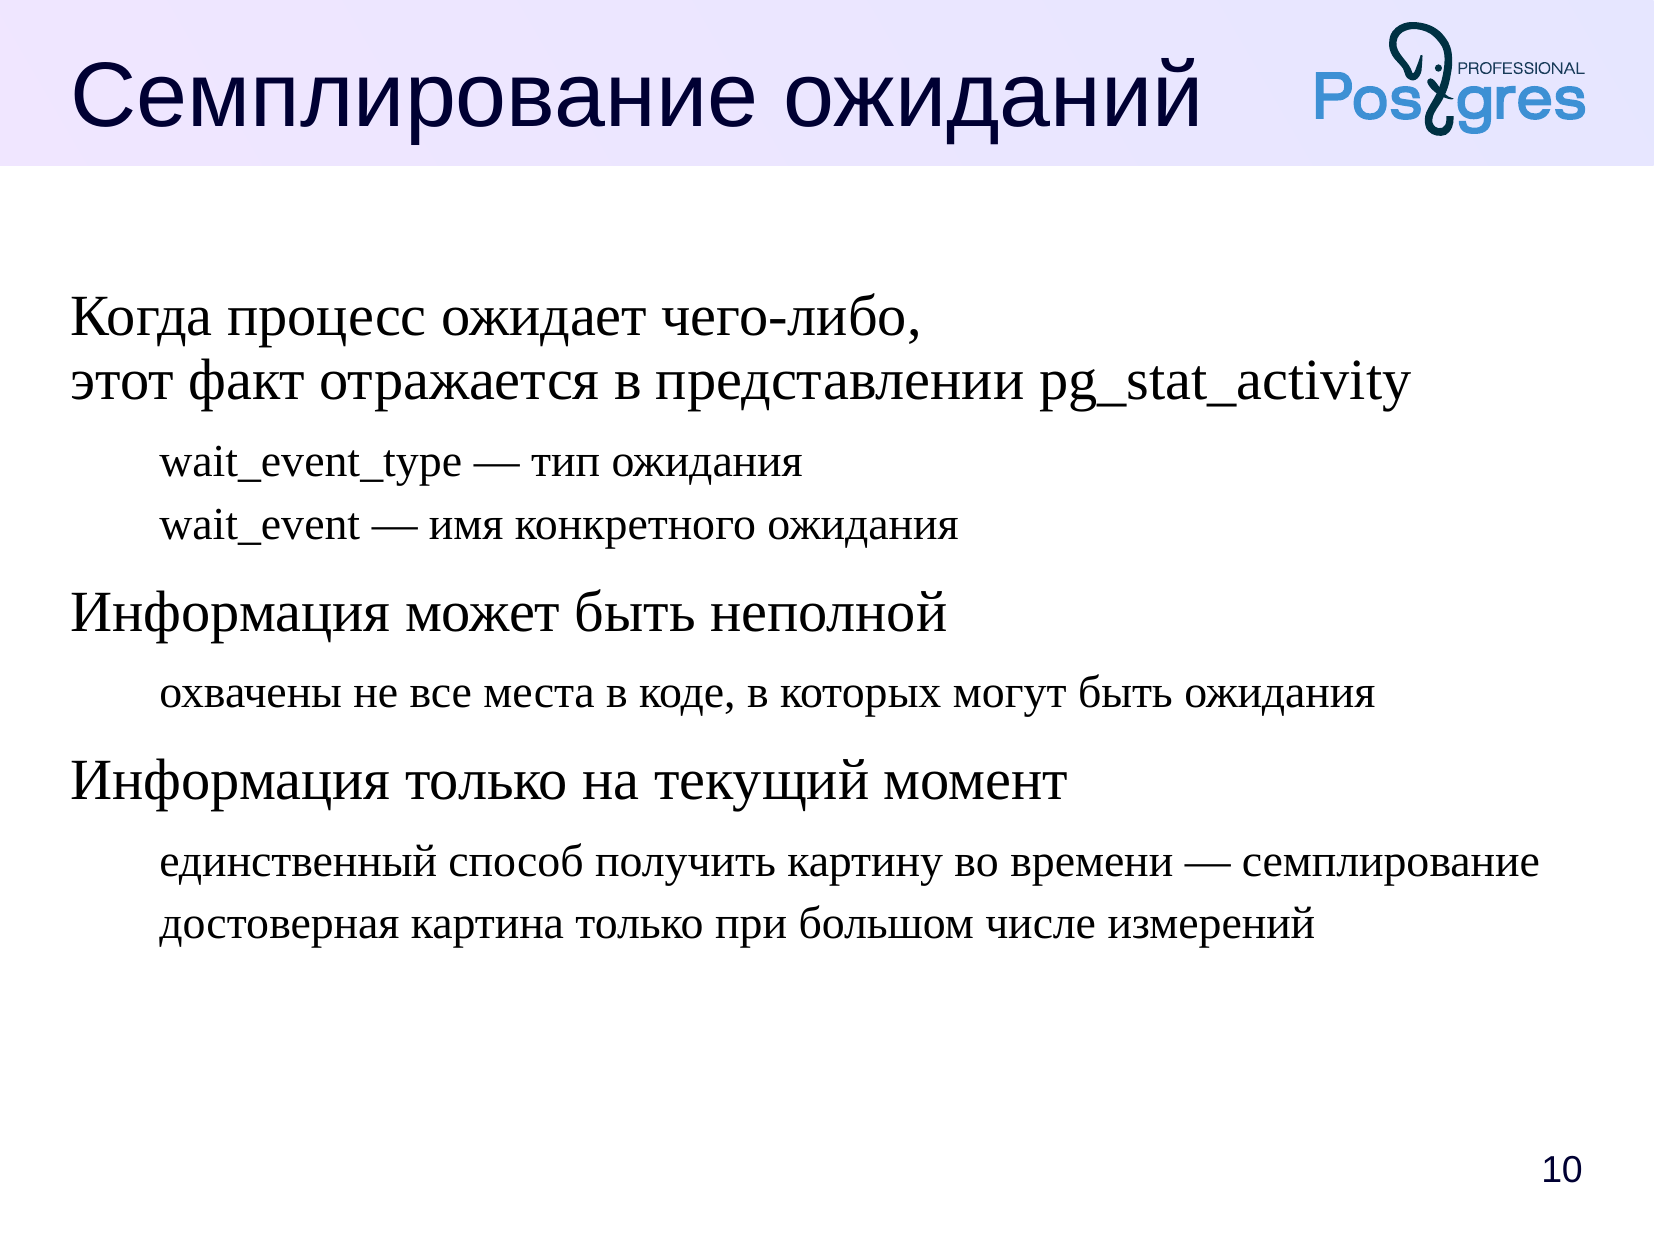

# Семплирование ожиданий
Когда процесс ожидает чего-либо,
этот факт отражается в представлении pg_stat_activity
wait_event_type — тип ожидания
wait_event — имя конкретного ожидания
Информация может быть неполной
охвачены не все места в коде, в которых могут быть ожидания
Информация только на текущий момент
единственный способ получить картину во времени — семплирование
достоверная картина только при большом числе измерений